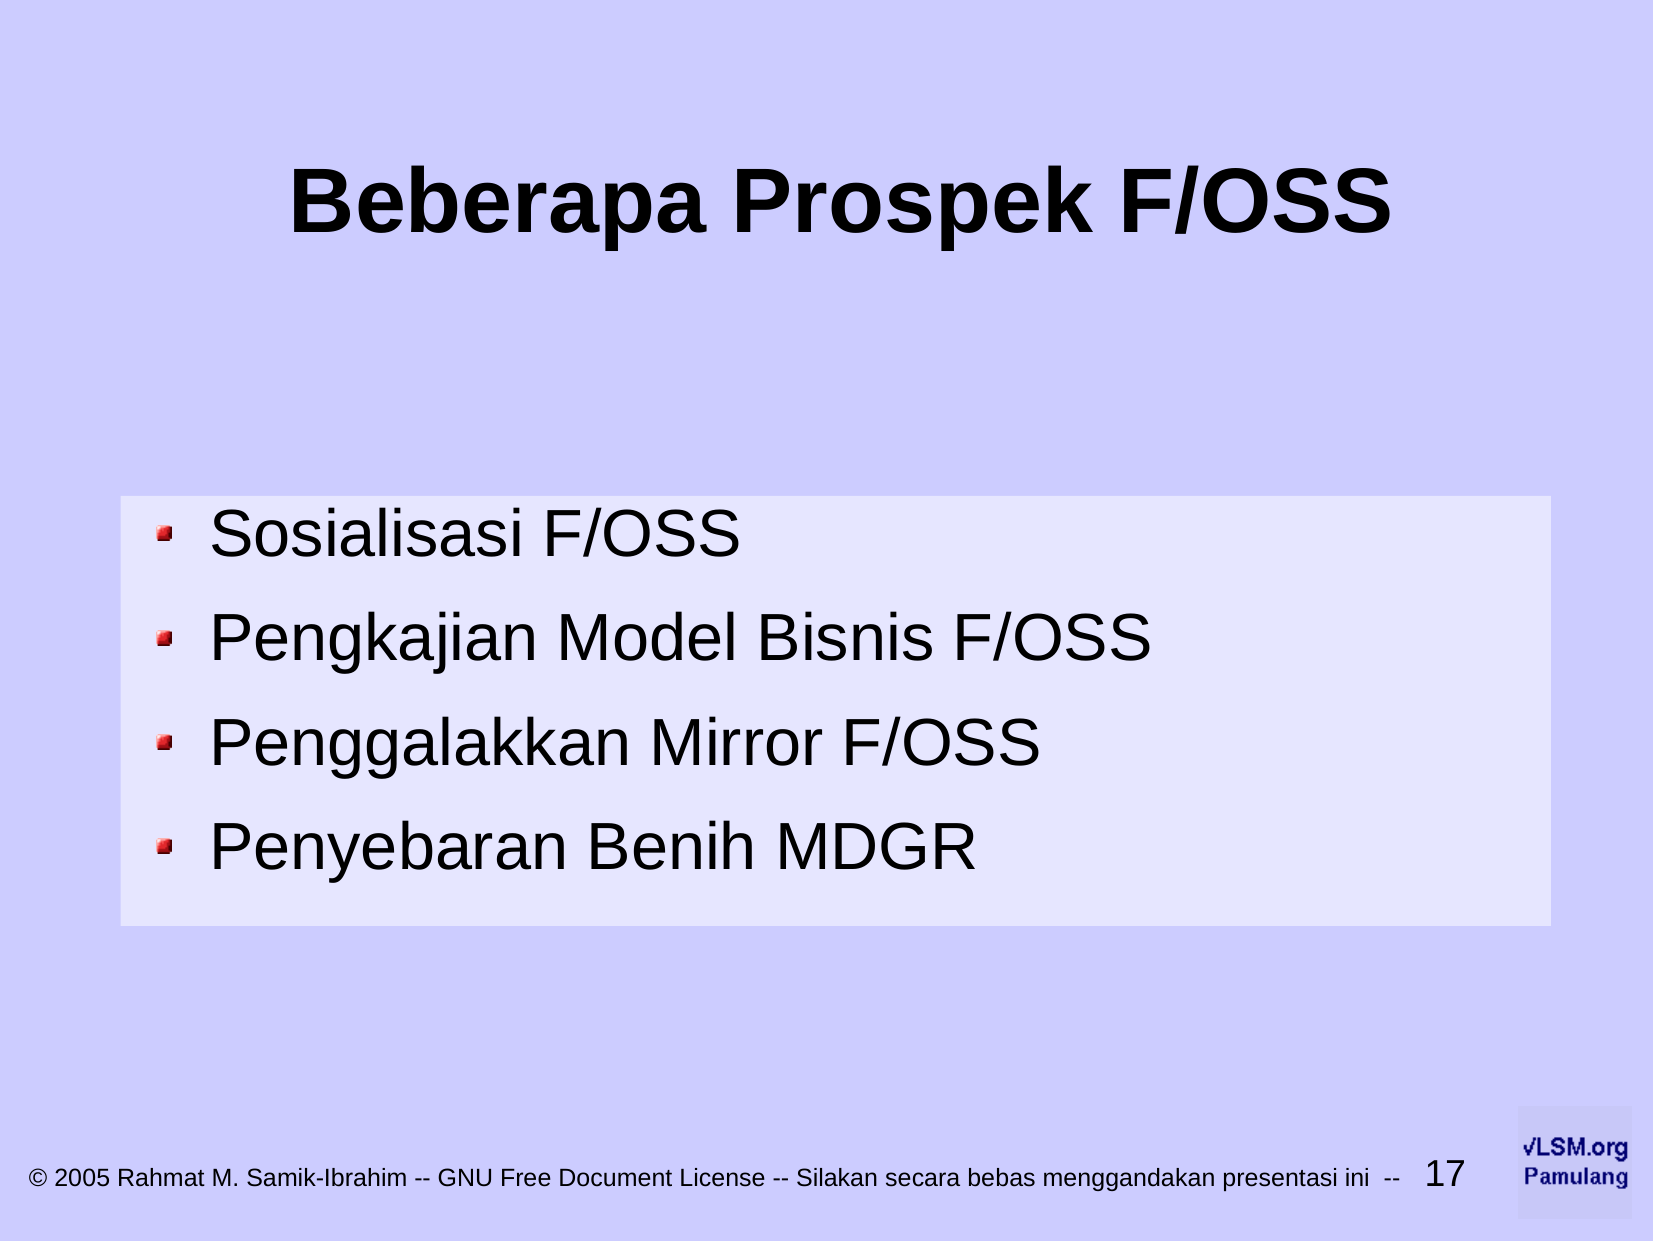

# Beberapa Prospek F/OSS
Sosialisasi F/OSS
Pengkajian Model Bisnis F/OSS
Penggalakkan Mirror F/OSS
Penyebaran Benih MDGR